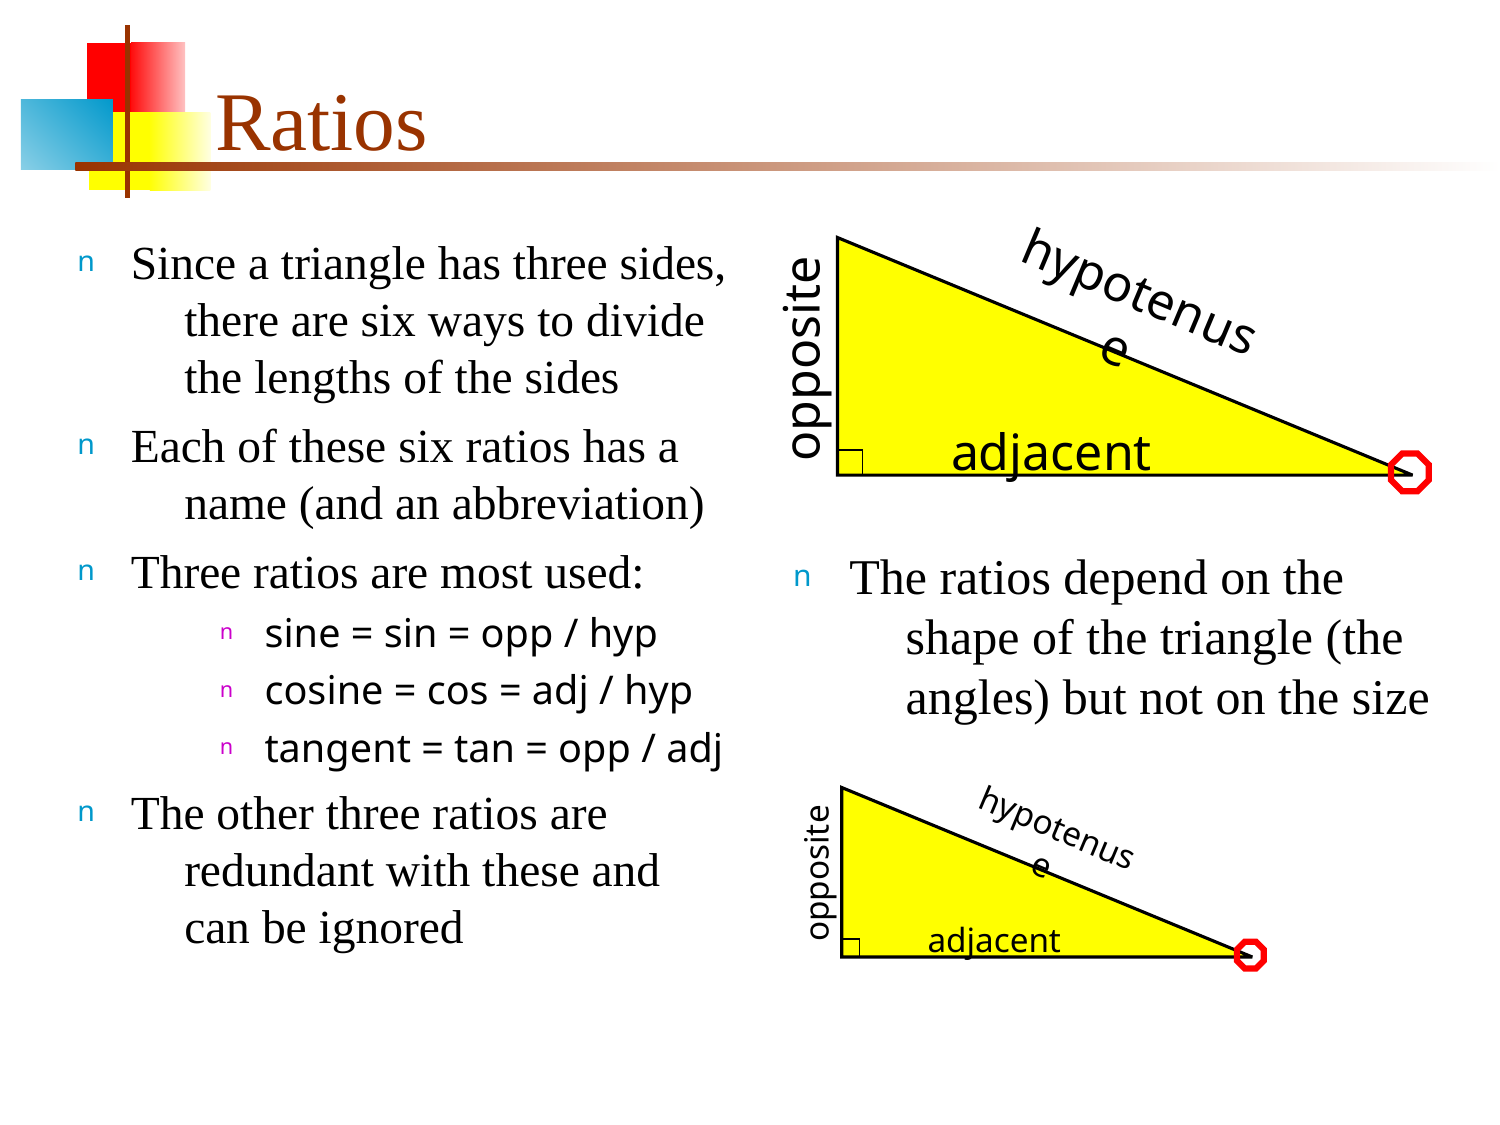

# Ratios
hypotenuse
opposite
adjacent
Since a triangle has three sides, there are six ways to divide the lengths of the sides
Each of these six ratios has a name (and an abbreviation)
Three ratios are most used:
sine = sin = opp / hyp
cosine = cos = adj / hyp
tangent = tan = opp / adj
The other three ratios are redundant with these and can be ignored
The ratios depend on the shape of the triangle (the angles) but not on the size
hypotenuse
opposite
adjacent